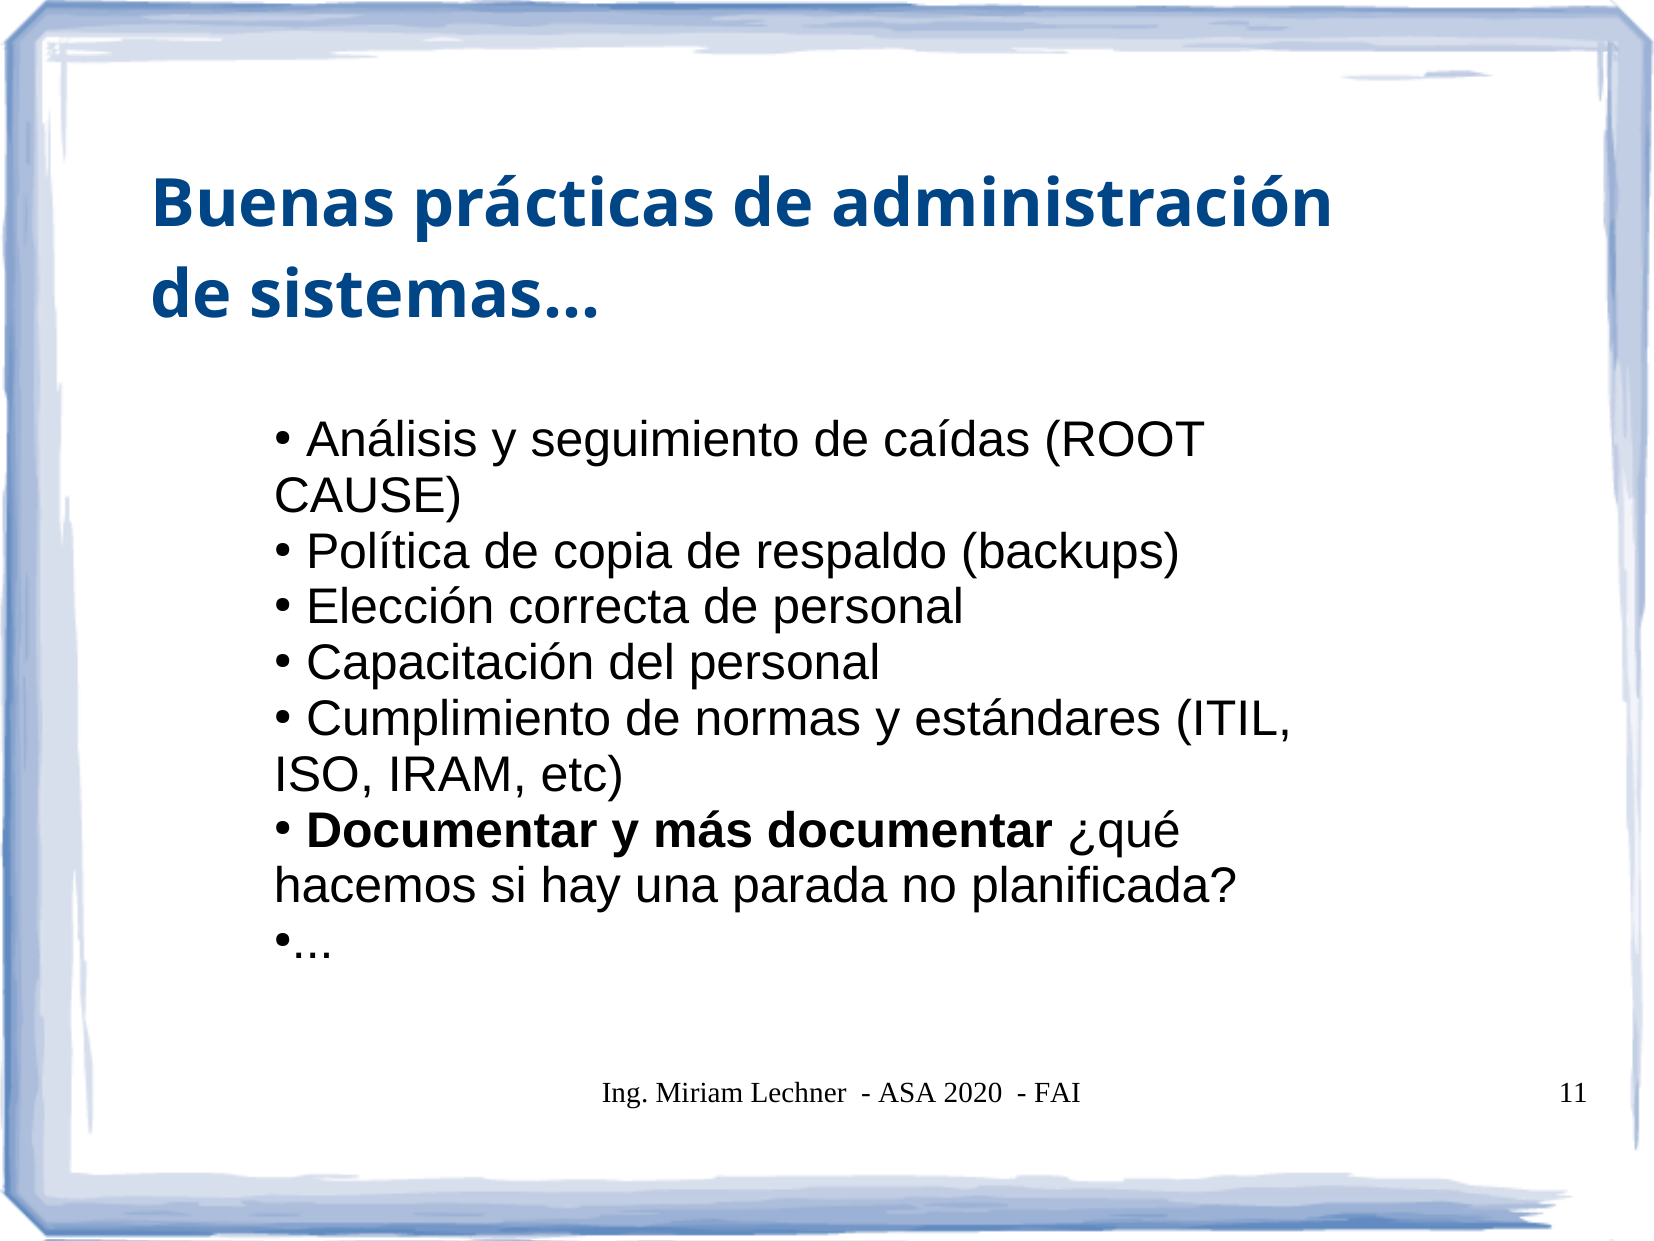

Buenas prácticas de administración
de sistemas...
 Análisis y seguimiento de caídas (ROOT CAUSE)
 Política de copia de respaldo (backups)
 Elección correcta de personal
 Capacitación del personal
 Cumplimiento de normas y estándares (ITIL, ISO, IRAM, etc)
 Documentar y más documentar ¿qué hacemos si hay una parada no planificada?
...
Ing. Miriam Lechner - ASA 2020 - FAI
11